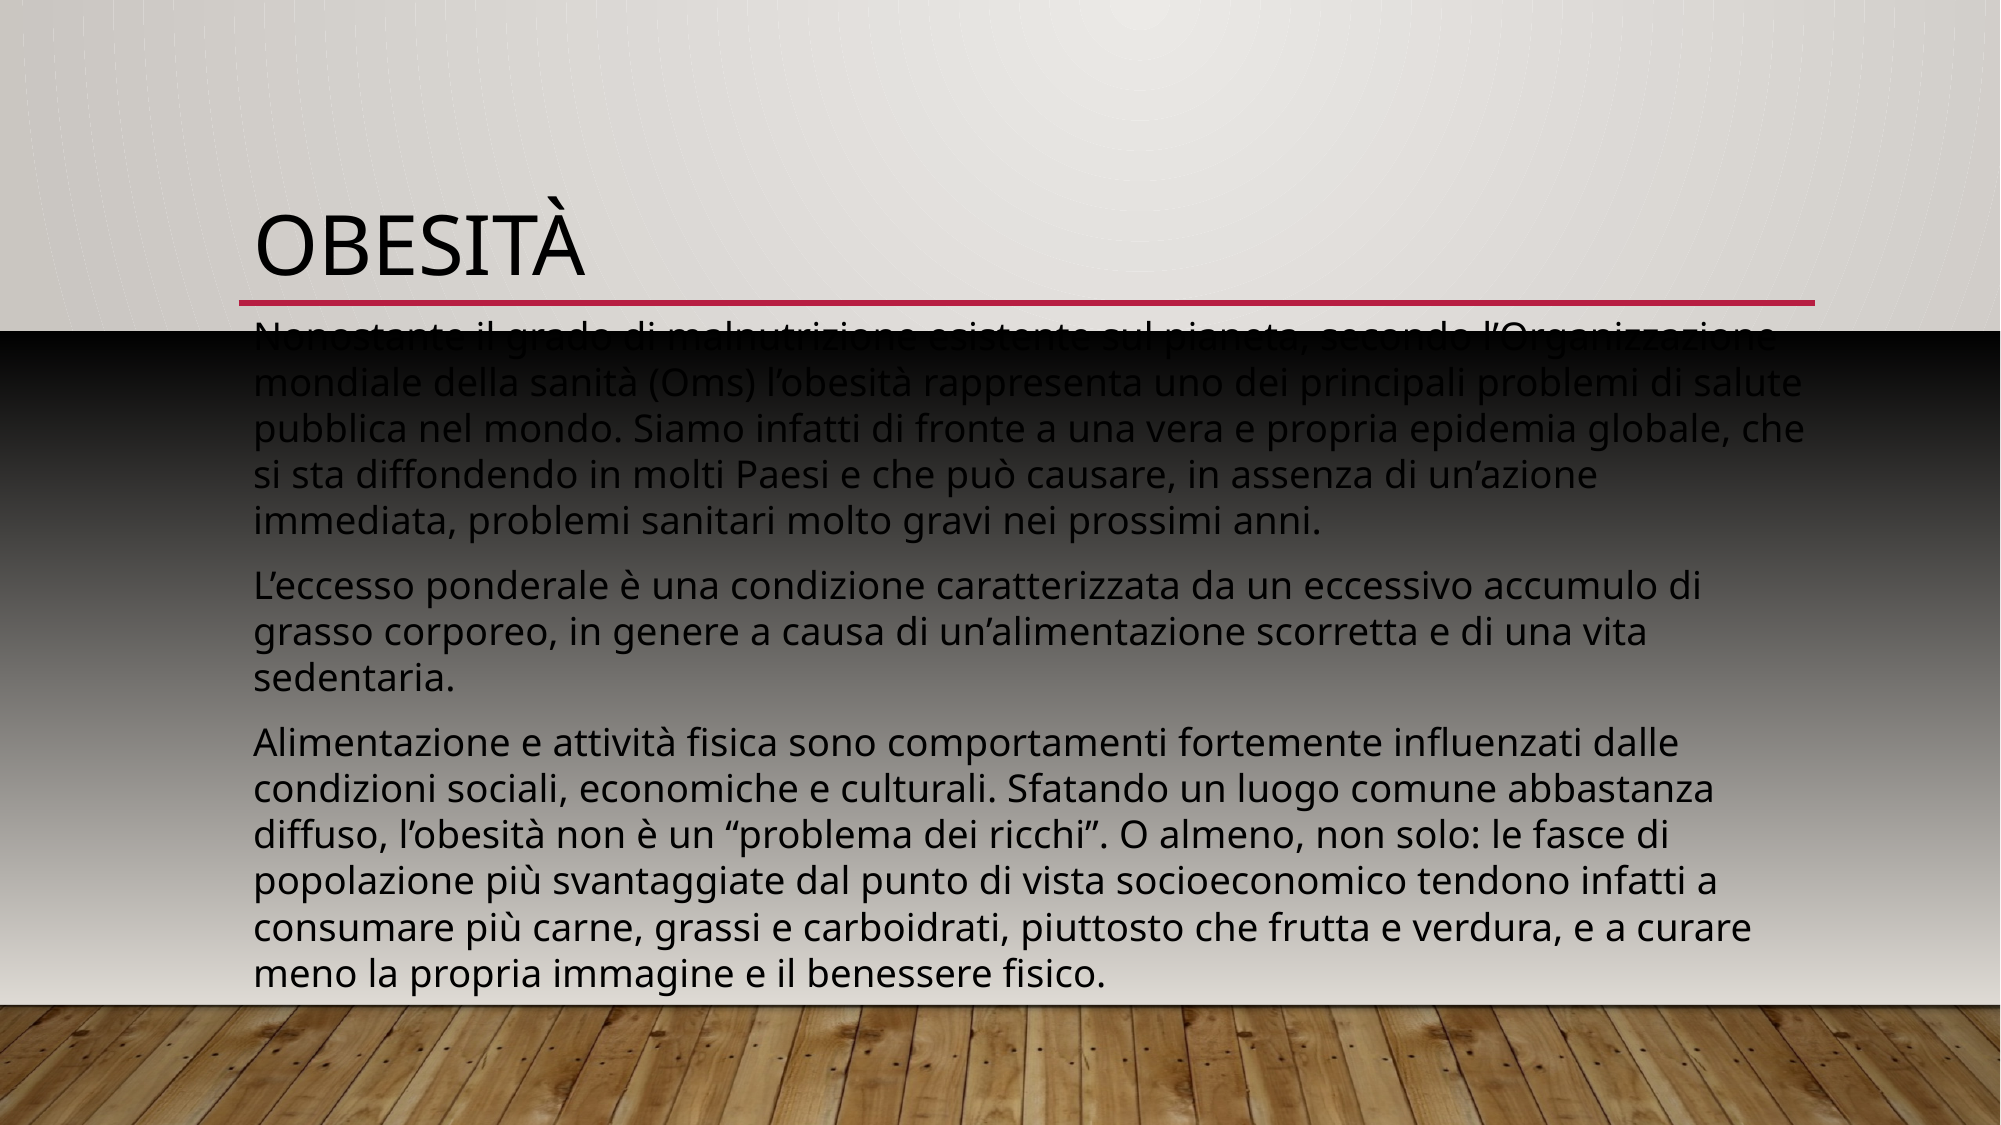

# Obesità
Nonostante il grado di malnutrizione esistente sul pianeta, secondo l’Organizzazione mondiale della sanità (Oms) l’obesità rappresenta uno dei principali problemi di salute pubblica nel mondo. Siamo infatti di fronte a una vera e propria epidemia globale, che si sta diffondendo in molti Paesi e che può causare, in assenza di un’azione immediata, problemi sanitari molto gravi nei prossimi anni.
L’eccesso ponderale è una condizione caratterizzata da un eccessivo accumulo di grasso corporeo, in genere a causa di un’alimentazione scorretta e di una vita sedentaria.
Alimentazione e attività fisica sono comportamenti fortemente influenzati dalle condizioni sociali, economiche e culturali. Sfatando un luogo comune abbastanza diffuso, l’obesità non è un “problema dei ricchi”. O almeno, non solo: le fasce di popolazione più svantaggiate dal punto di vista socioeconomico tendono infatti a consumare più carne, grassi e carboidrati, piuttosto che frutta e verdura, e a curare meno la propria immagine e il benessere fisico.